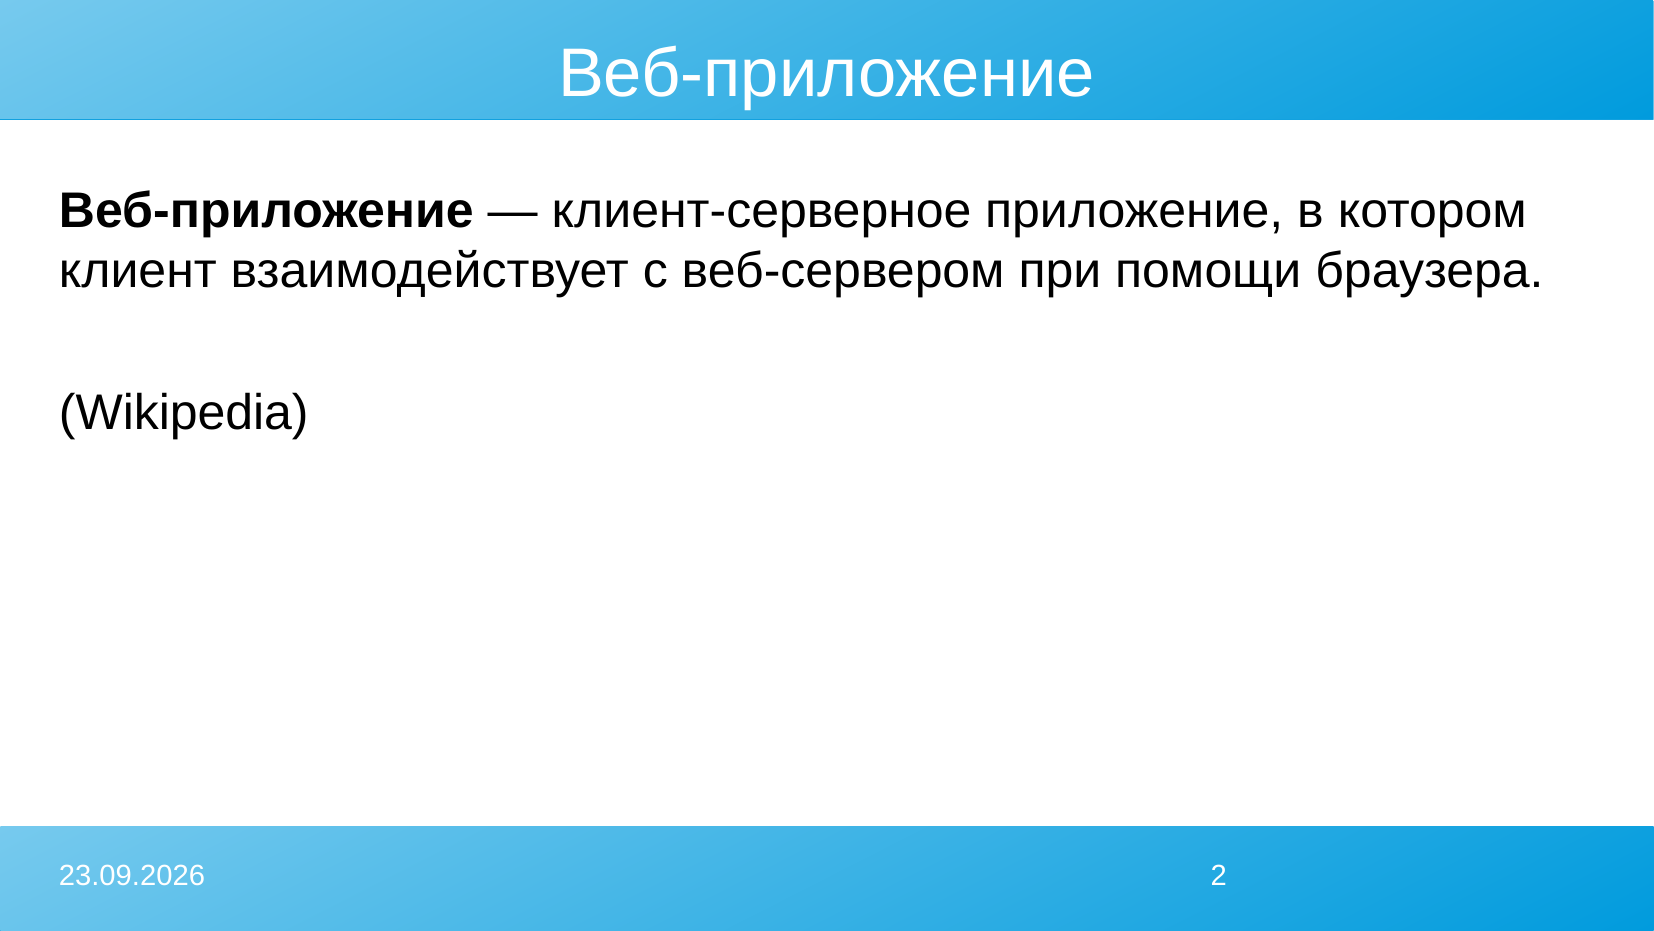

# Веб-приложение
Веб-приложение — клиент-серверное приложение, в котором клиент взаимодействует с веб-сервером при помощи браузера.
(Wikipedia)